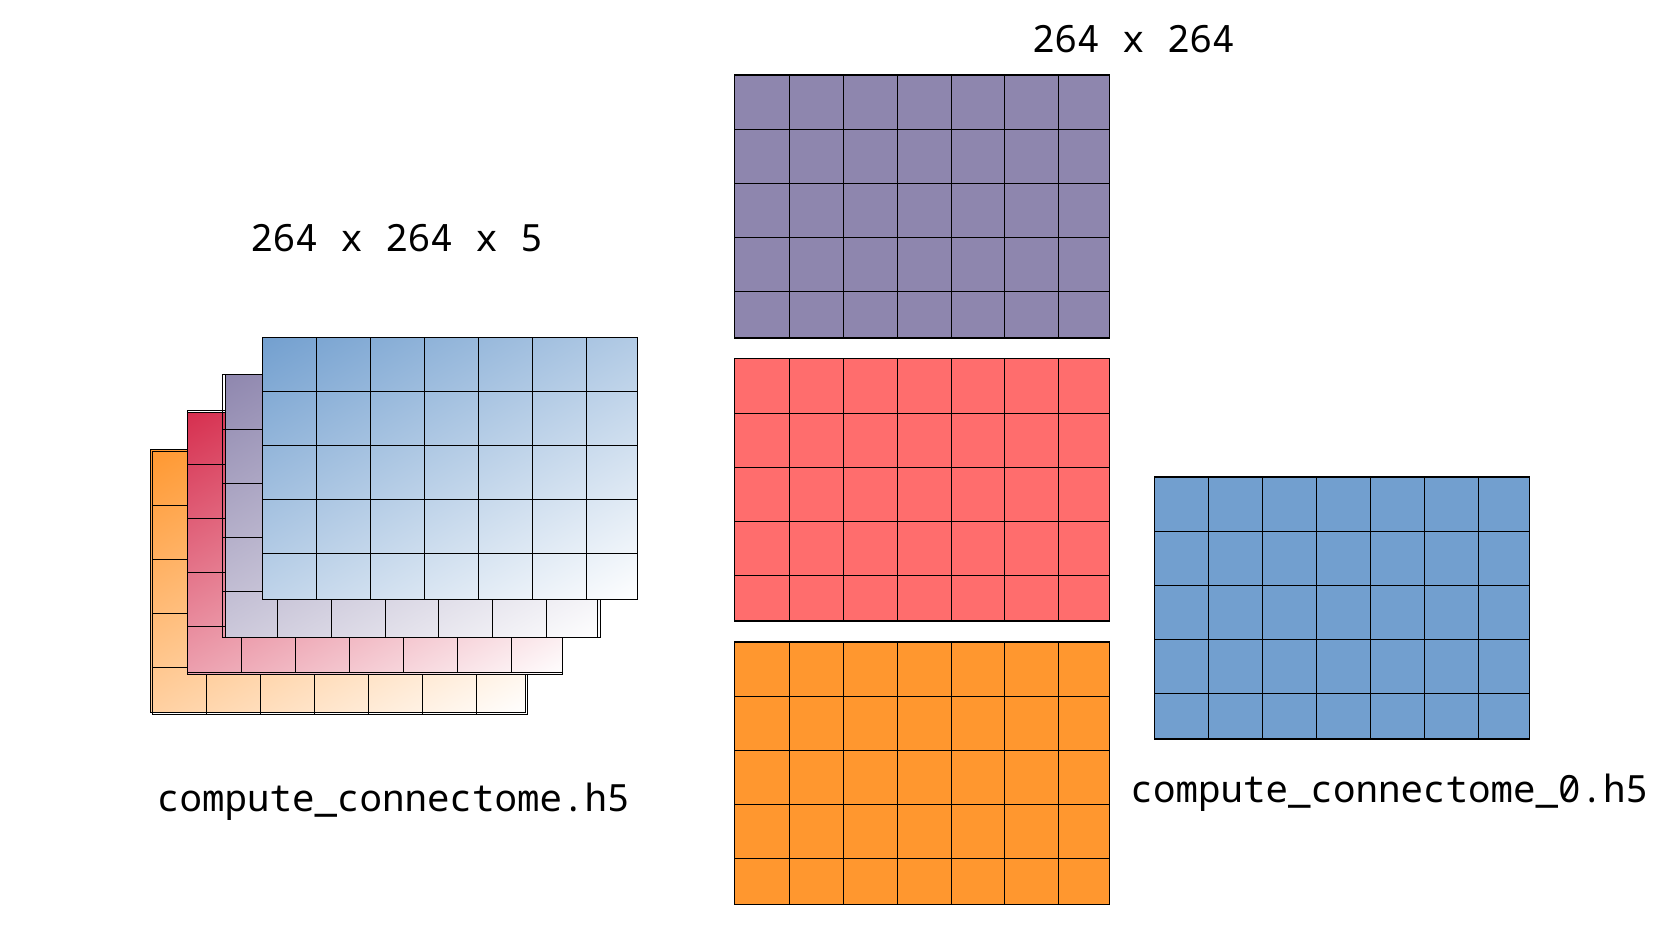

264 x 264
264 x 264 x 5
compute_connectome_0.h5
compute_connectome.h5